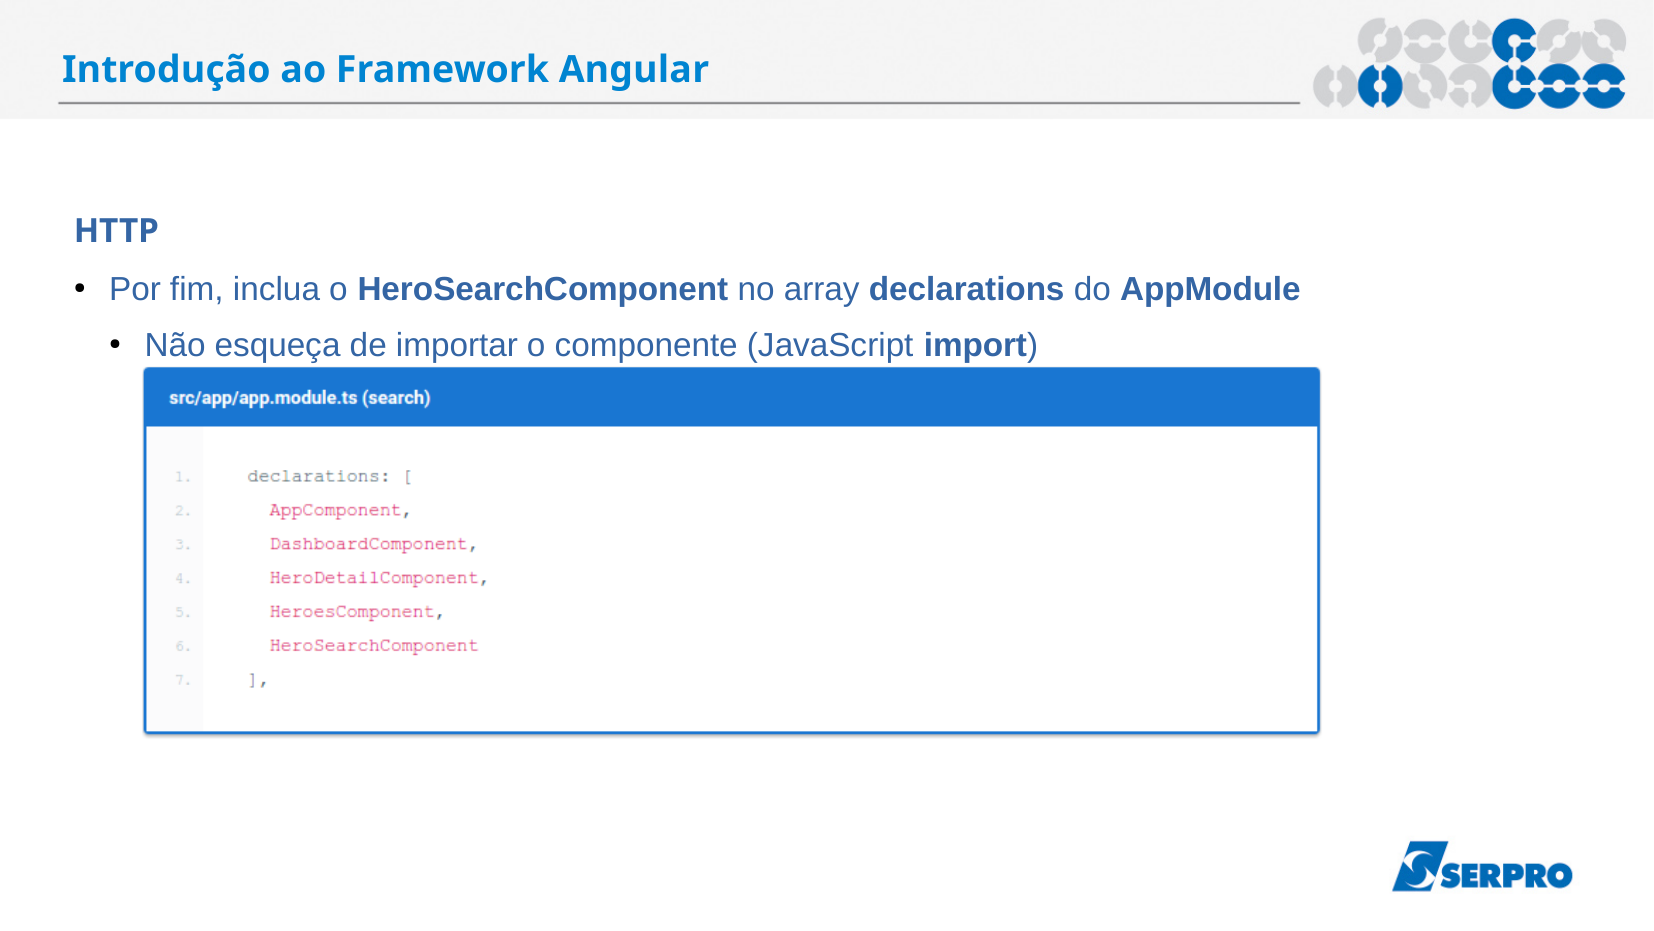

Introdução ao Framework Angular
HTTP
Por fim, inclua o HeroSearchComponent no array declarations do AppModule
Não esqueça de importar o componente (JavaScript import)